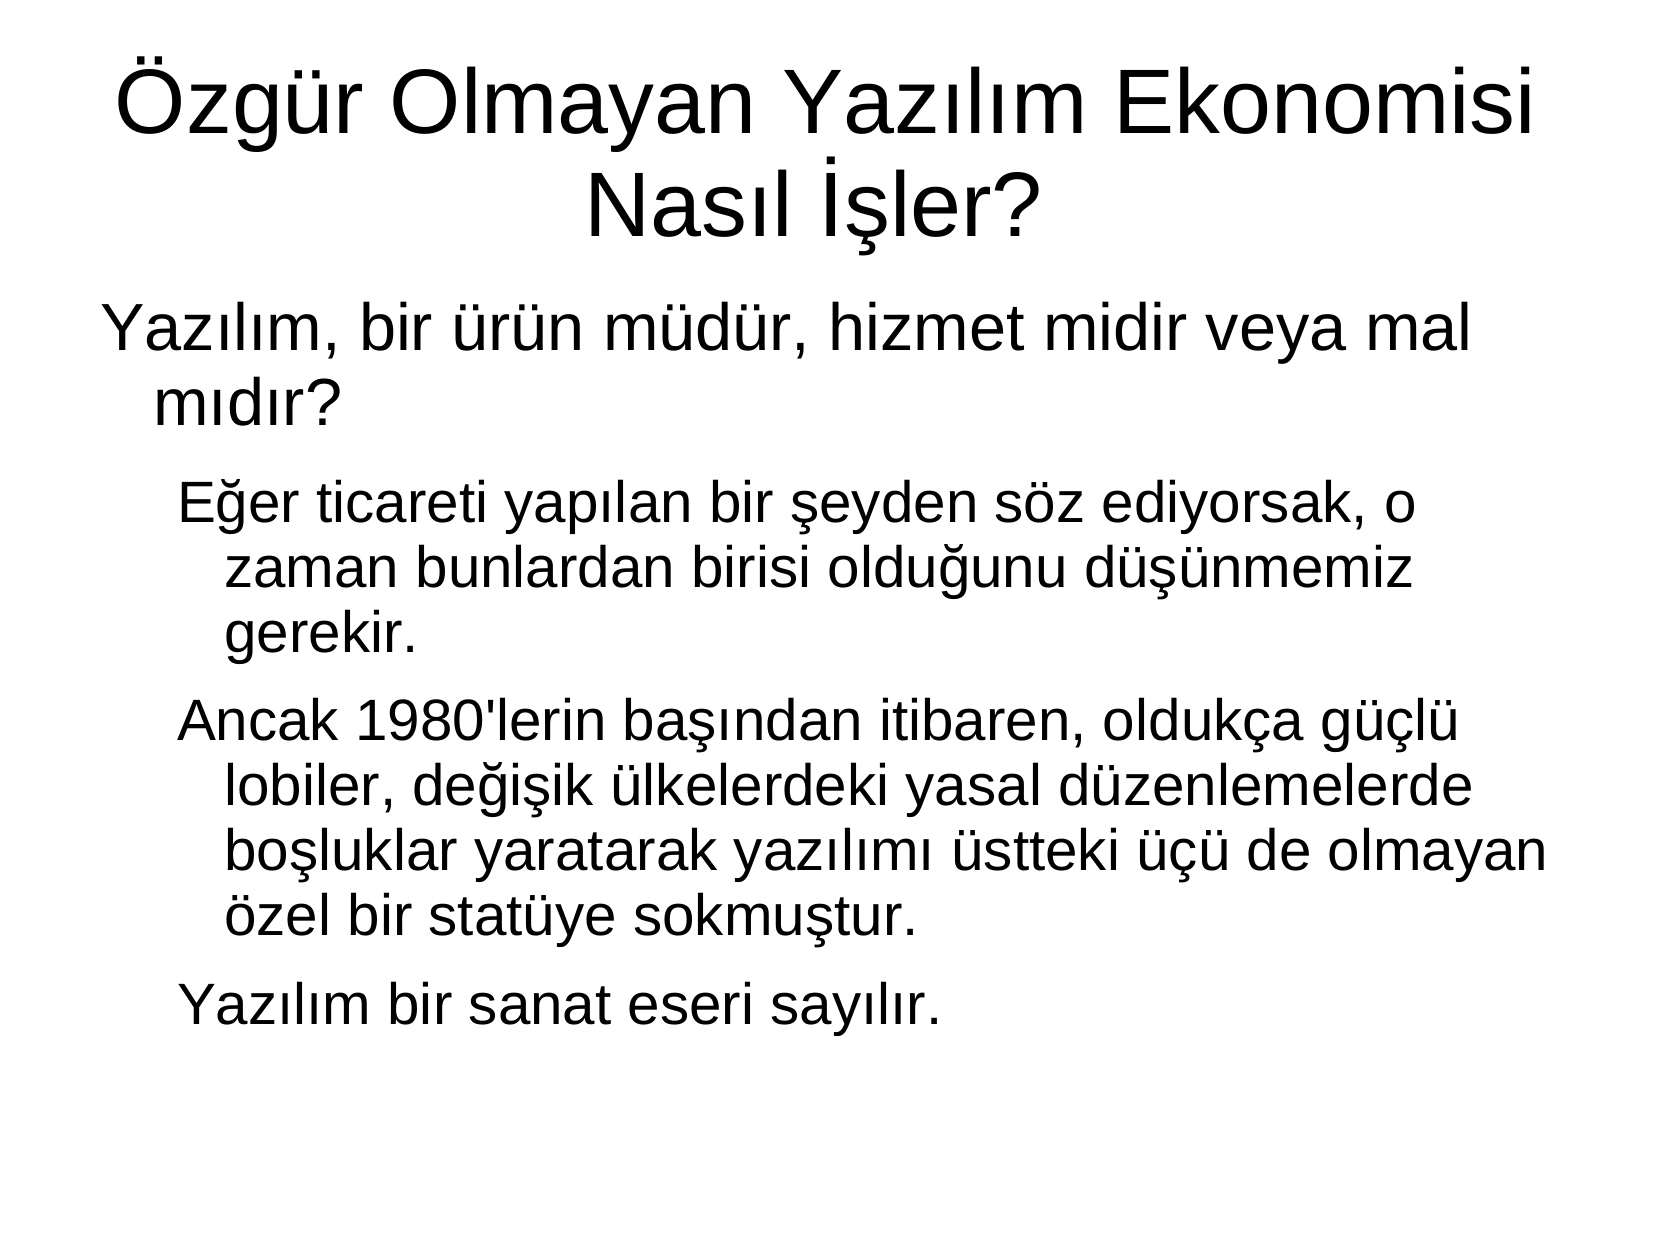

# Özgür Olmayan Yazılım Ekonomisi Nasıl İşler?
Yazılım, bir ürün müdür, hizmet midir veya mal mıdır?
Eğer ticareti yapılan bir şeyden söz ediyorsak, o zaman bunlardan birisi olduğunu düşünmemiz gerekir.
Ancak 1980'lerin başından itibaren, oldukça güçlü lobiler, değişik ülkelerdeki yasal düzenlemelerde boşluklar yaratarak yazılımı üstteki üçü de olmayan özel bir statüye sokmuştur.
Yazılım bir sanat eseri sayılır.